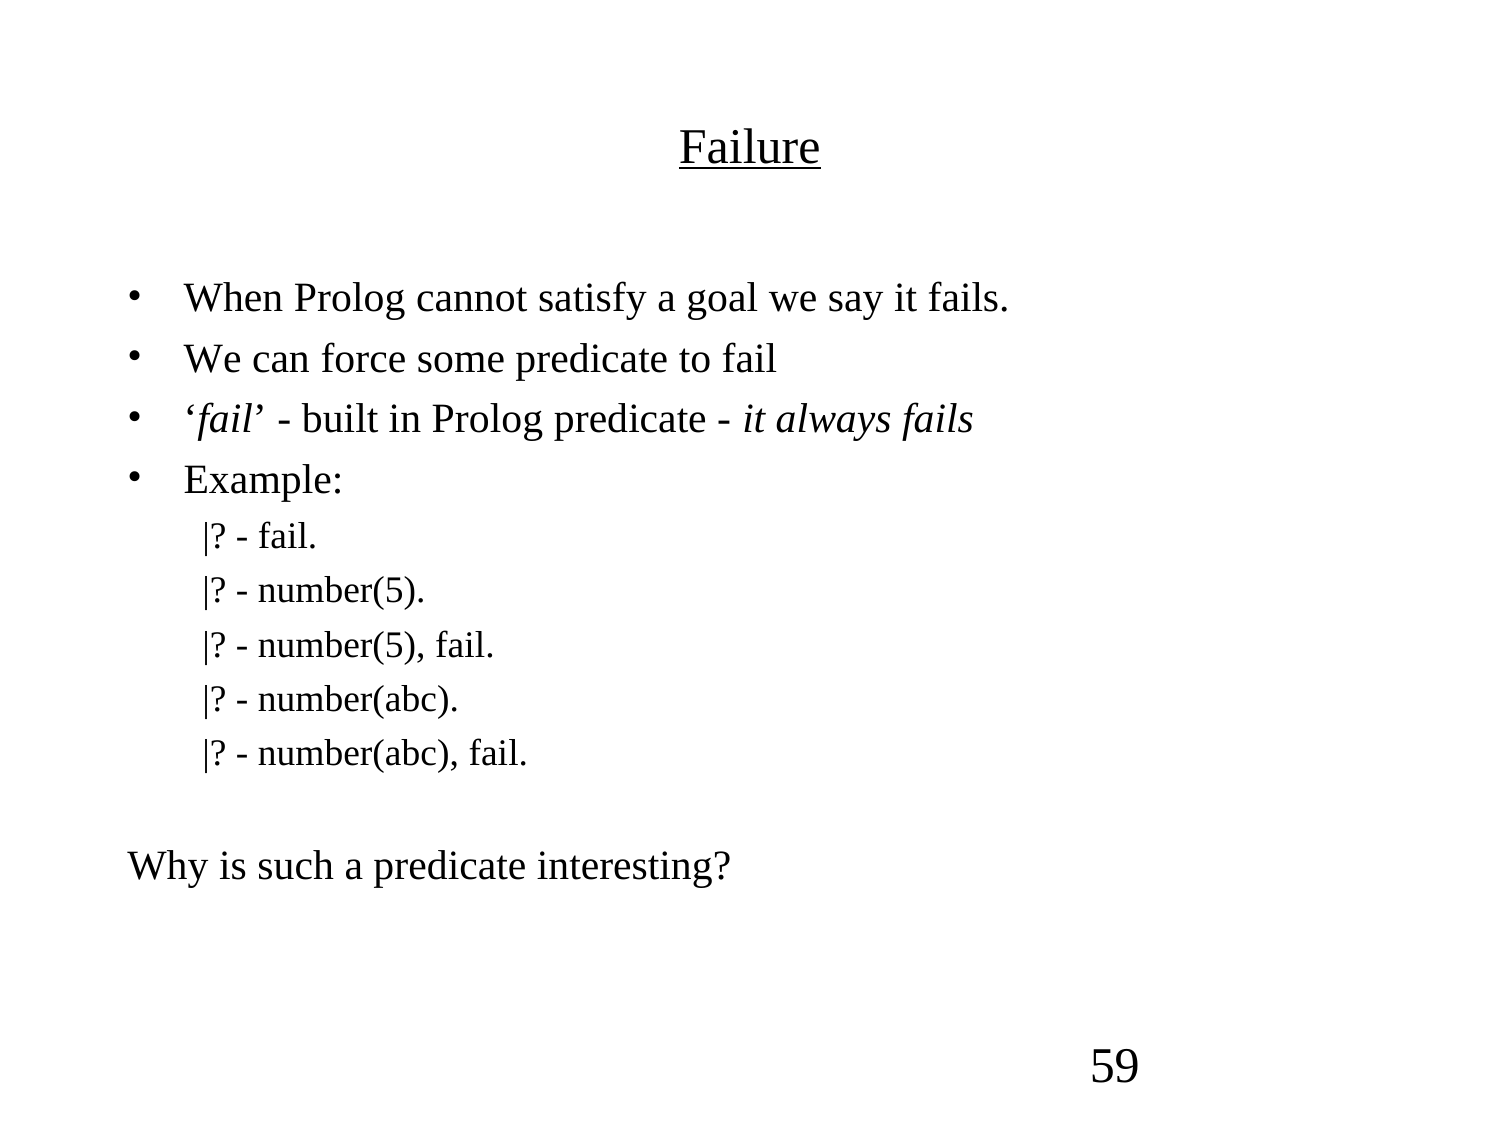

# Failure
When Prolog cannot satisfy a goal we say it fails.
We can force some predicate to fail
‘fail’ - built in Prolog predicate - it always fails
Example:
|? - fail.
|? - number(5).
|? - number(5), fail.
|? - number(abc).
|? - number(abc), fail.
Why is such a predicate interesting?
59